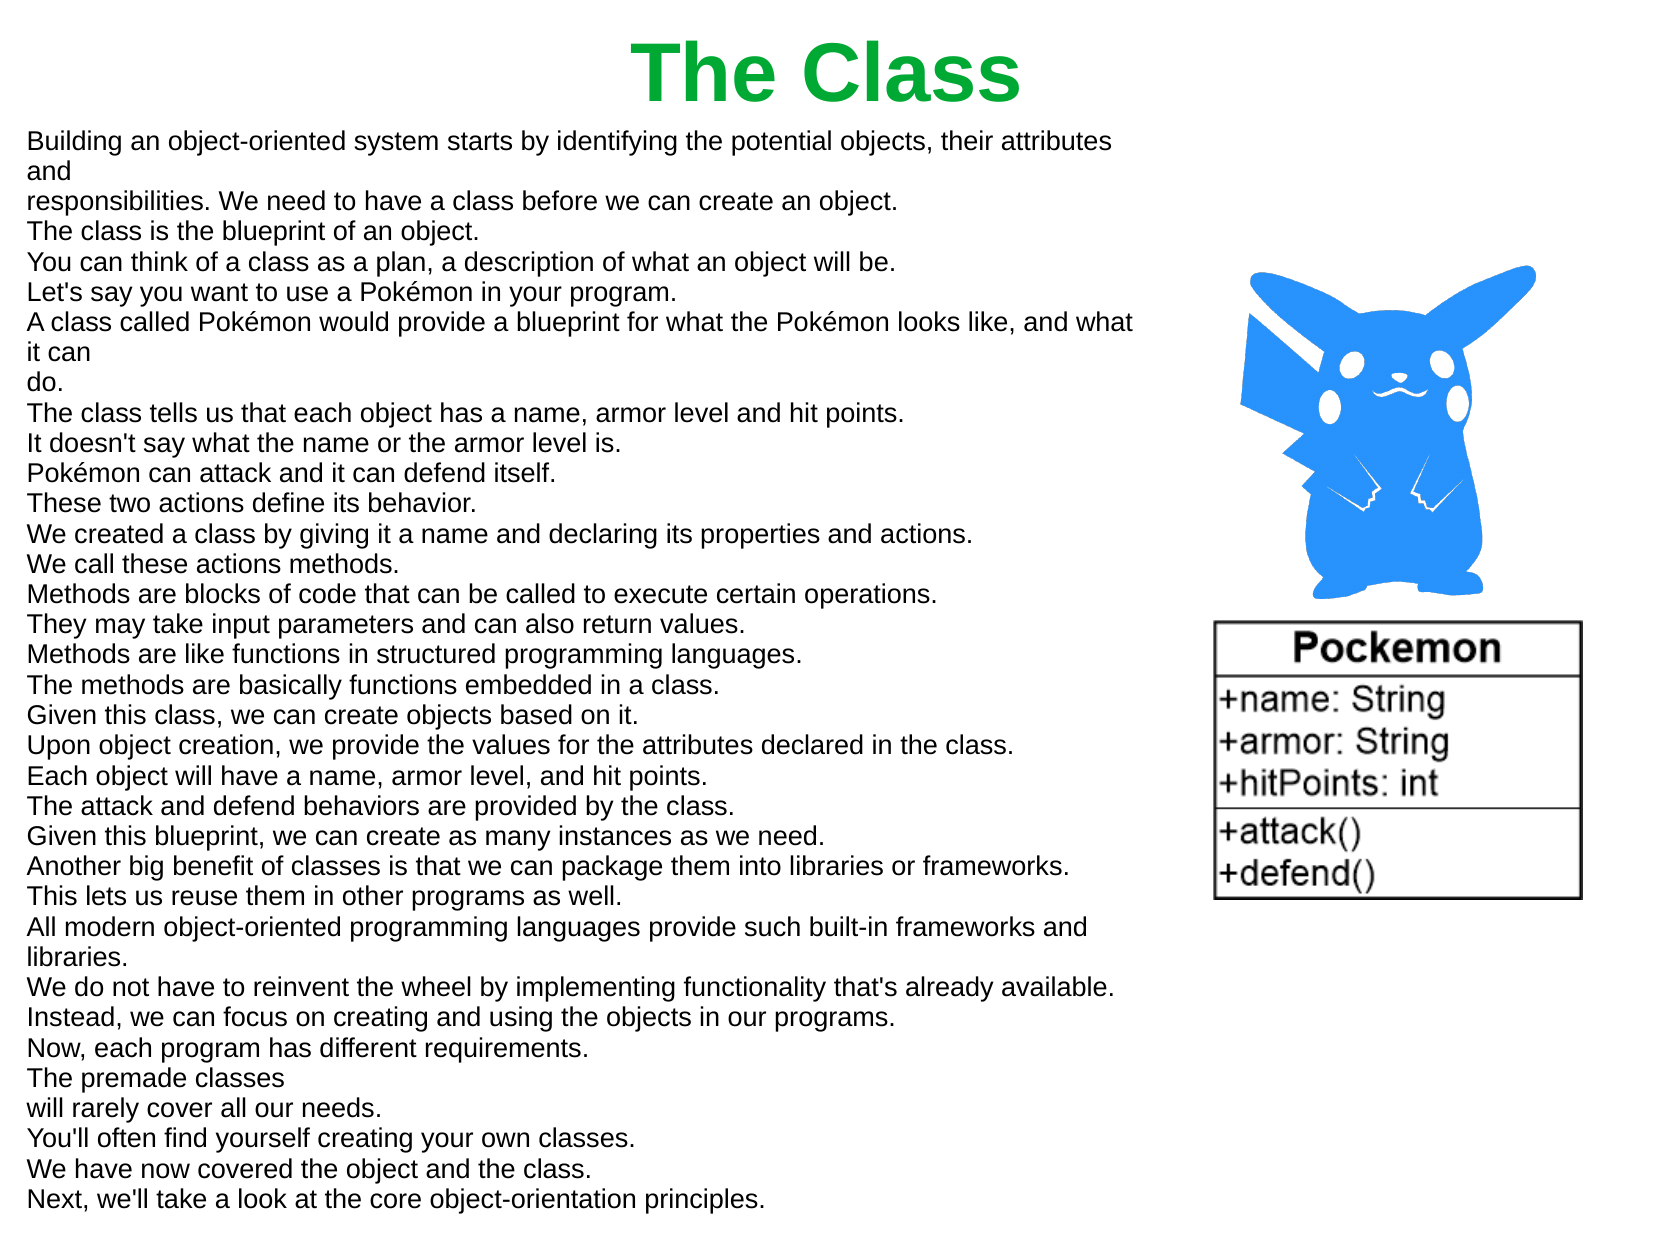

# The Class
Building an object-oriented system starts by identifying the potential objects, their attributes and
responsibilities. We need to have a class before we can create an object.
The class is the blueprint of an object.
You can think of a class as a plan, a description of what an object will be.
Let's say you want to use a Pokémon in your program.
A class called Pokémon would provide a blueprint for what the Pokémon looks like, and what it can
do.
The class tells us that each object has a name, armor level and hit points.
It doesn't say what the name or the armor level is.
Pokémon can attack and it can defend itself.
These two actions define its behavior.
We created a class by giving it a name and declaring its properties and actions.
We call these actions methods.
Methods are blocks of code that can be called to execute certain operations.
They may take input parameters and can also return values.
Methods are like functions in structured programming languages.
The methods are basically functions embedded in a class.
Given this class, we can create objects based on it.
Upon object creation, we provide the values for the attributes declared in the class.
Each object will have a name, armor level, and hit points.
The attack and defend behaviors are provided by the class.
Given this blueprint, we can create as many instances as we need.
Another big benefit of classes is that we can package them into libraries or frameworks.
This lets us reuse them in other programs as well.
All modern object-oriented programming languages provide such built-in frameworks and libraries.
We do not have to reinvent the wheel by implementing functionality that's already available.
Instead, we can focus on creating and using the objects in our programs.
Now, each program has different requirements.
The premade classes
will rarely cover all our needs.
You'll often find yourself creating your own classes.
We have now covered the object and the class.
Next, we'll take a look at the core object-orientation principles.